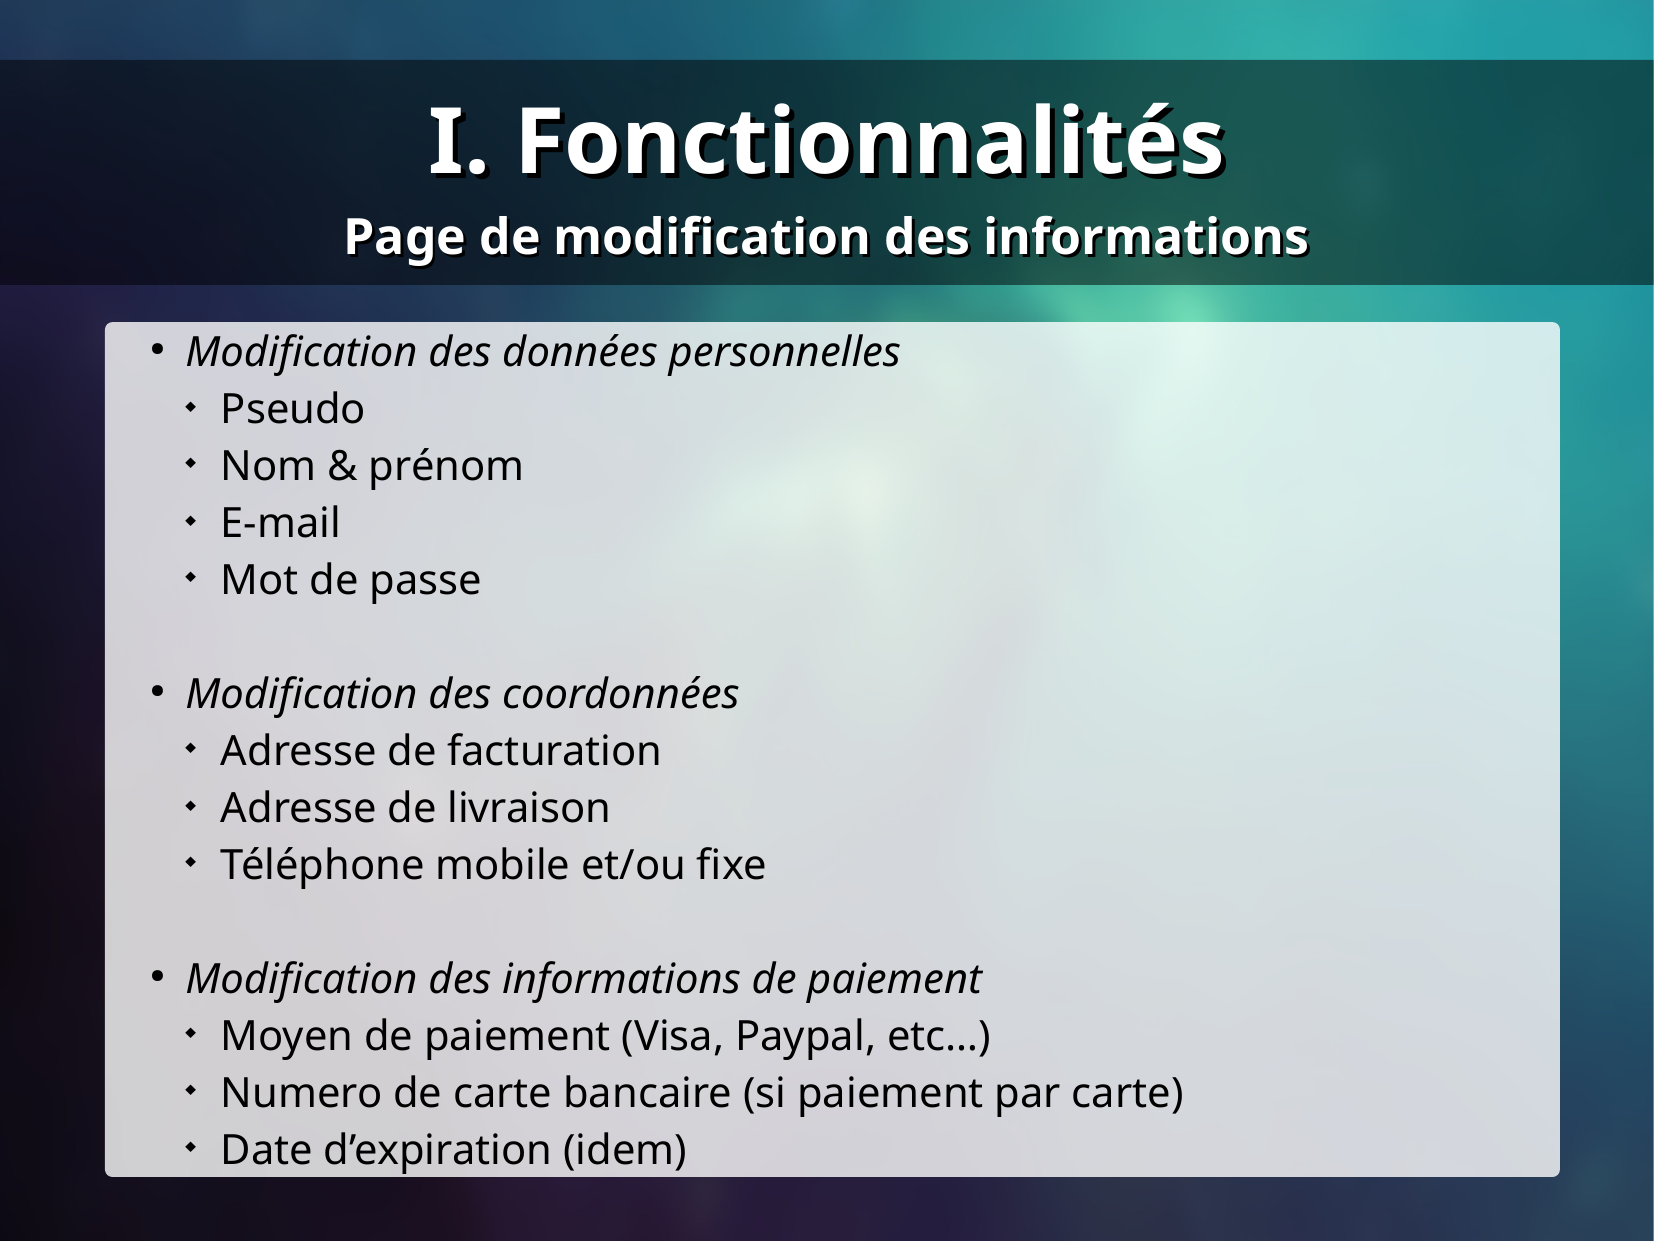

# I. Fonctionnalités Page de modification des informations
Modification des données personnelles
Pseudo
Nom & prénom
E-mail
Mot de passe
Modification des coordonnées
Adresse de facturation
Adresse de livraison
Téléphone mobile et/ou fixe
Modification des informations de paiement
Moyen de paiement (Visa, Paypal, etc…)
Numero de carte bancaire (si paiement par carte)
Date d’expiration (idem)